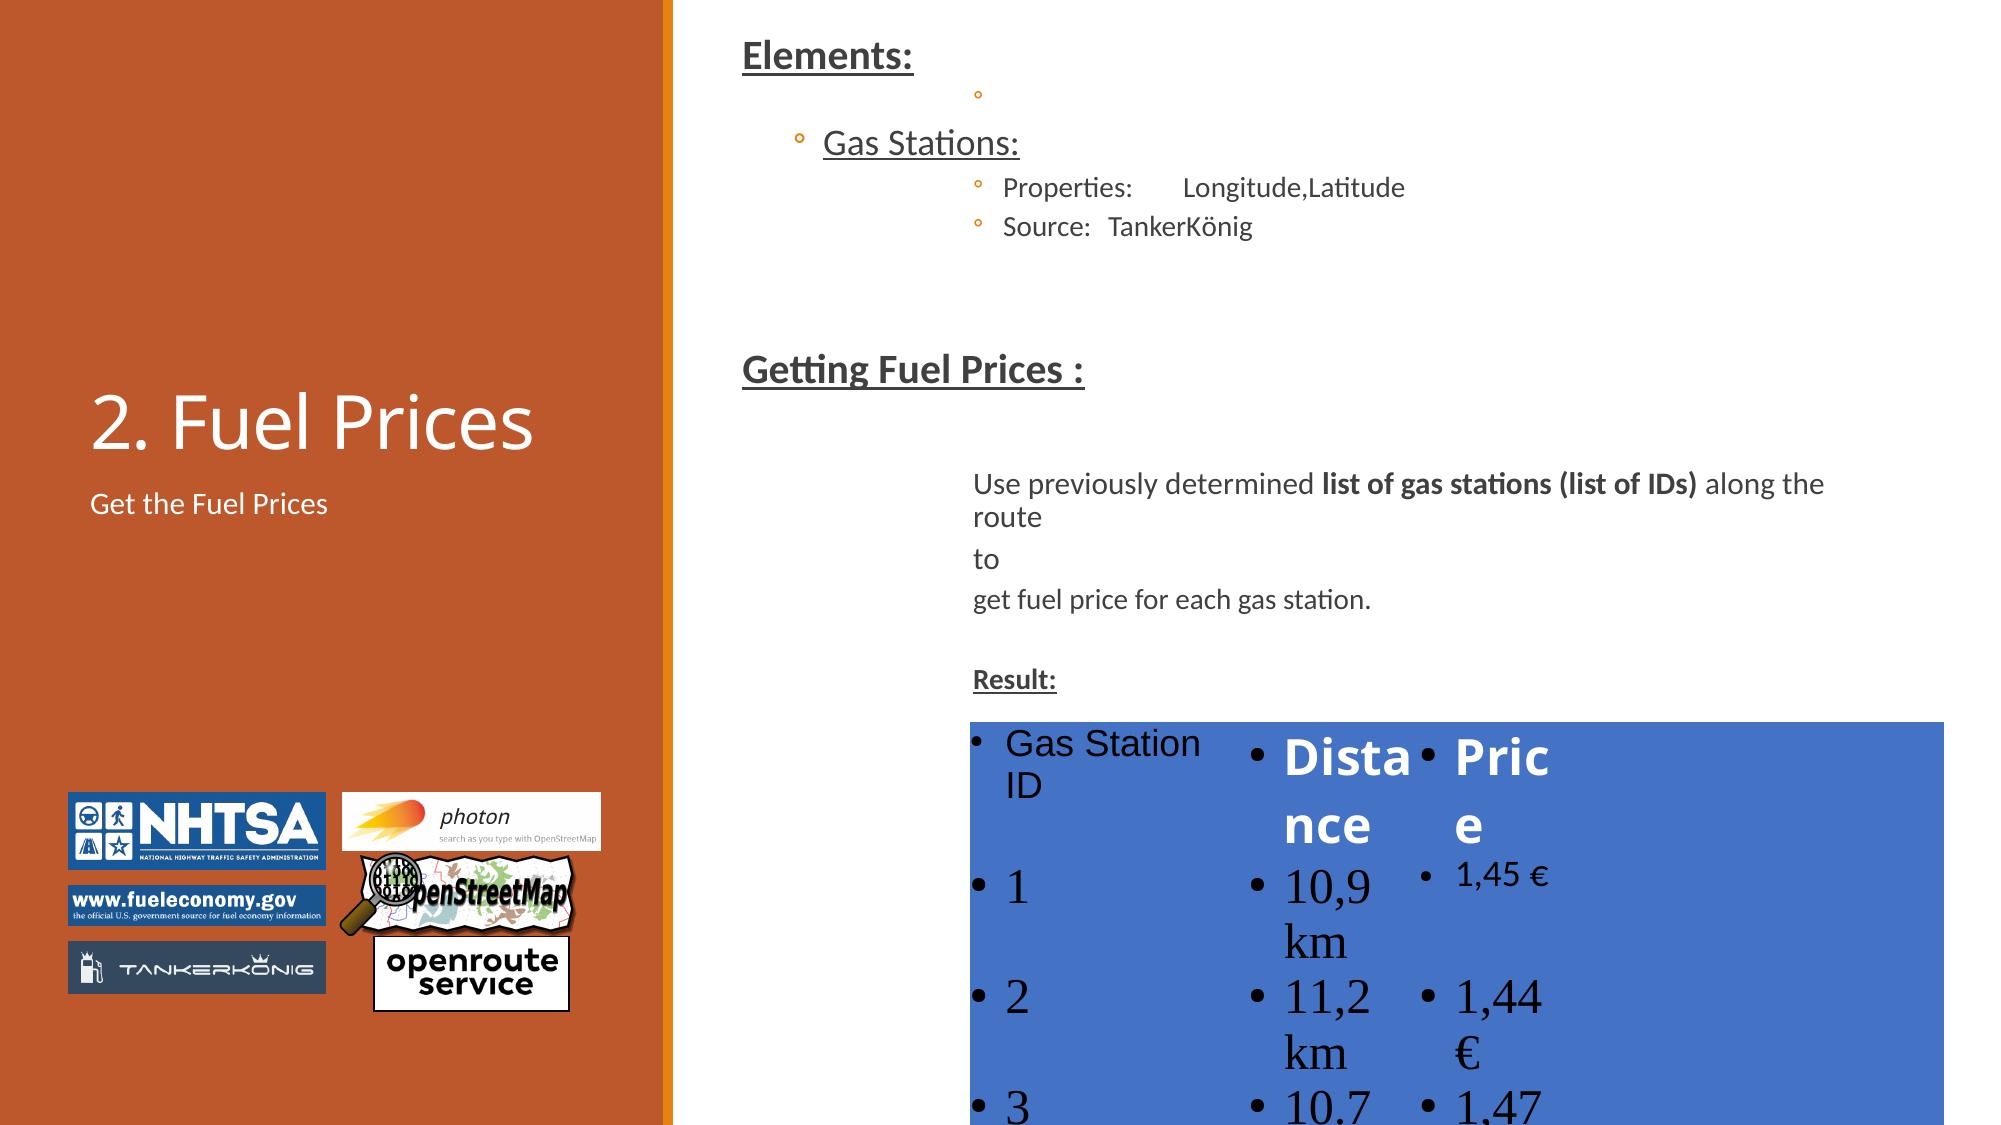

Elements:
Gas Stations:
Properties:	Longitude,Latitude
Source:	TankerKönig
Getting Fuel Prices :
Use previously determined list of gas stations (list of IDs) along the route
to
get fuel price for each gas station.
Result:
# 2. Fuel Prices
Get the Fuel Prices
| Gas Station ID | Distance | Price | | |
| --- | --- | --- | --- | --- |
| 1 | 10,9 km | 1,45 € | | |
| 2 | 11,2 km | 1,44 € | | |
| 3 | 10.7 km | 1,47 € | | |
| n | … | … | | |